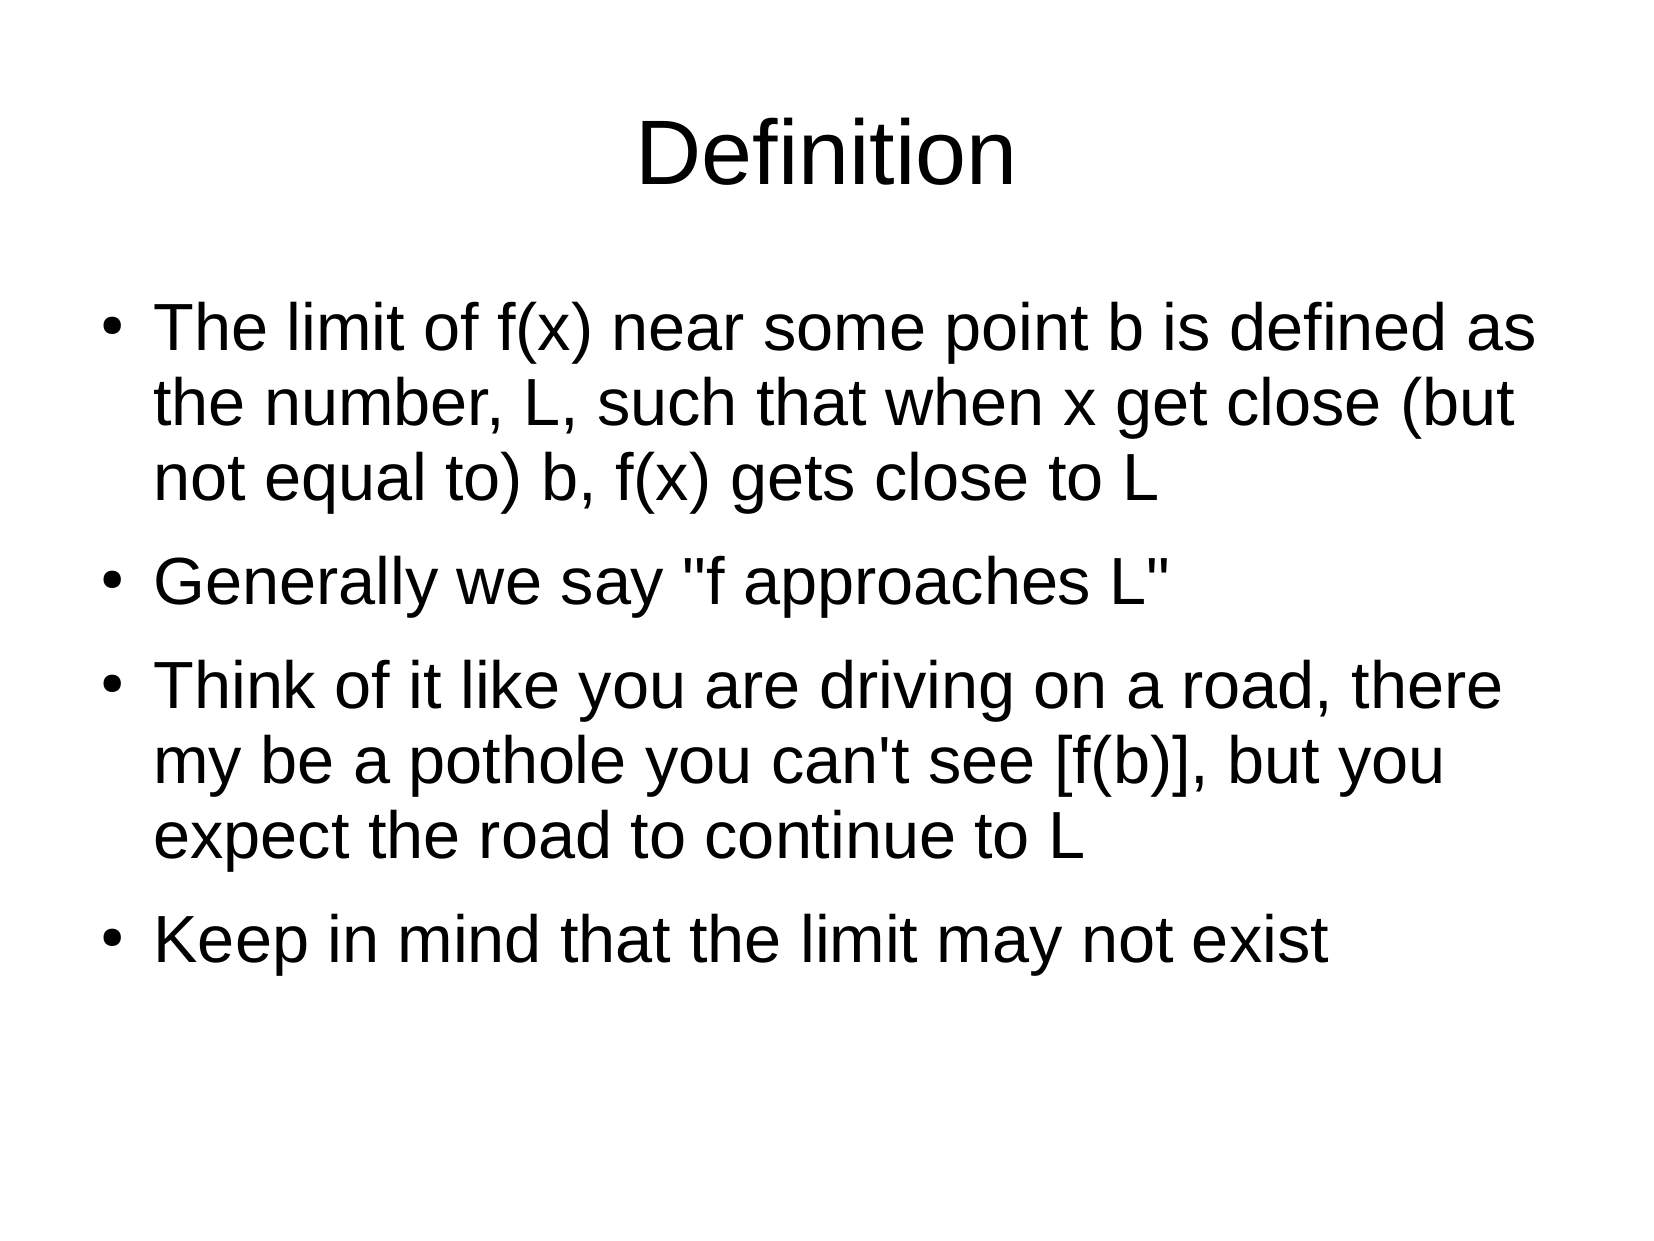

# Definition
The limit of f(x) near some point b is defined as the number, L, such that when x get close (but not equal to) b, f(x) gets close to L
Generally we say "f approaches L"
Think of it like you are driving on a road, there my be a pothole you can't see [f(b)], but you expect the road to continue to L
Keep in mind that the limit may not exist